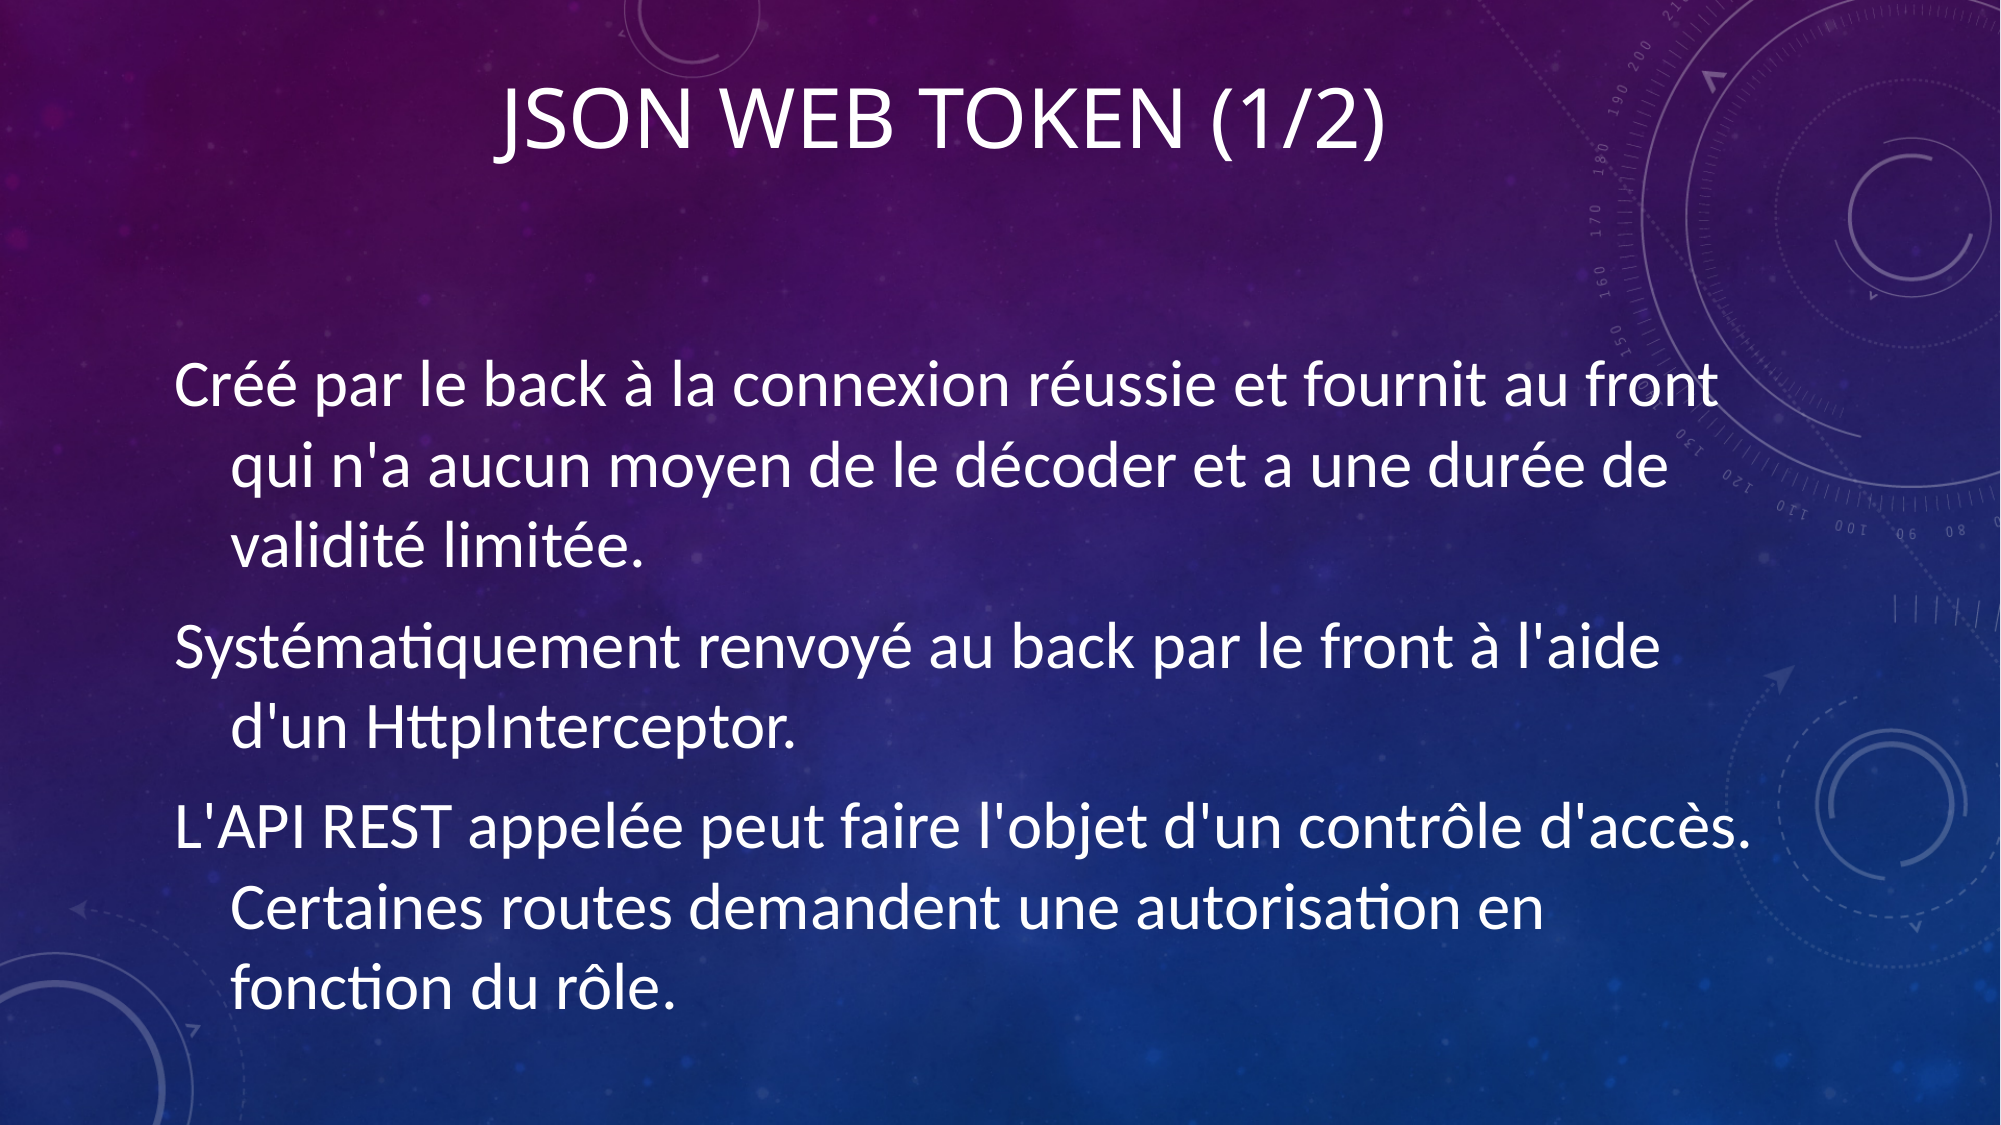

# JSON Web Token (1/2)
Créé par le back à la connexion réussie et fournit au front qui n'a aucun moyen de le décoder et a une durée de validité limitée.
Systématiquement renvoyé au back par le front à l'aide d'un HttpInterceptor.
L'API REST appelée peut faire l'objet d'un contrôle d'accès. Certaines routes demandent une autorisation en fonction du rôle.